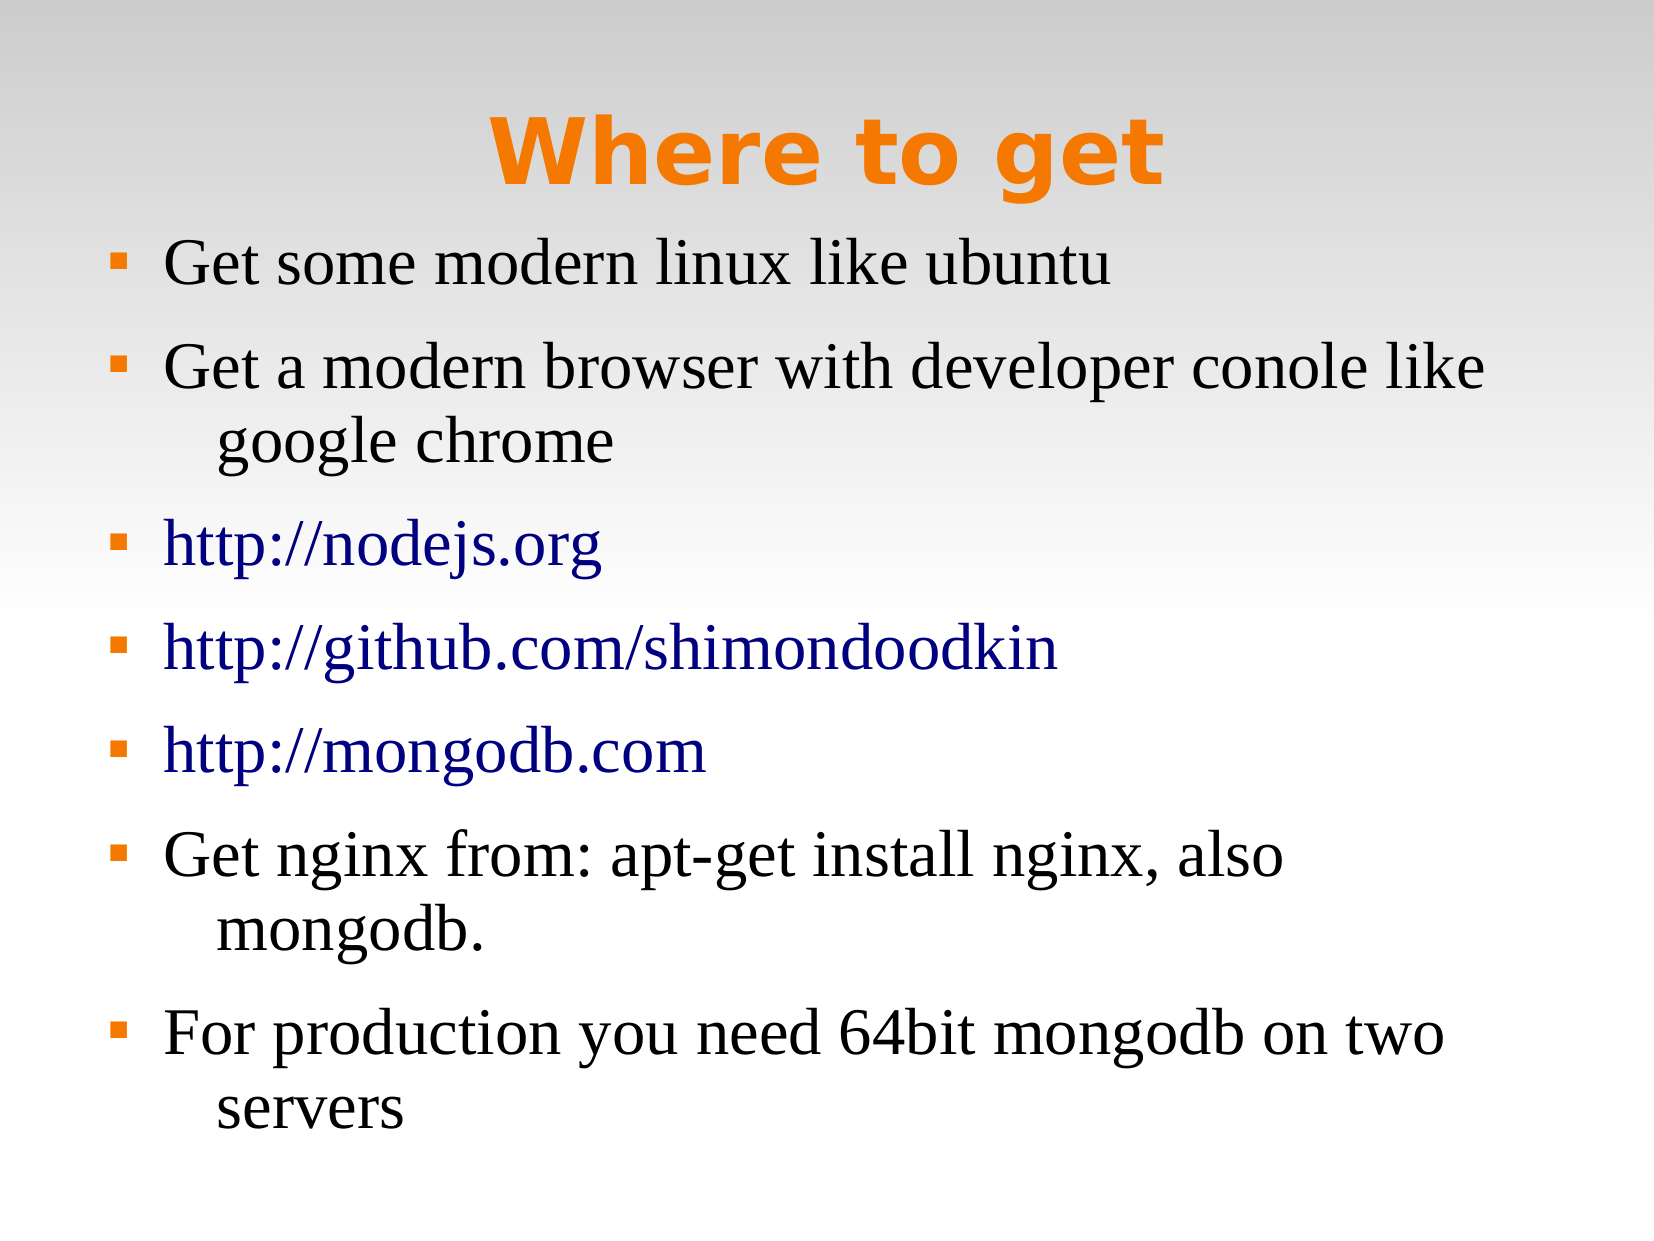

# Where to get
Get some modern linux like ubuntu
Get a modern browser with developer conole like google chrome
http://nodejs.org
http://github.com/shimondoodkin
http://mongodb.com
Get nginx from: apt-get install nginx, also mongodb.
For production you need 64bit mongodb on two servers